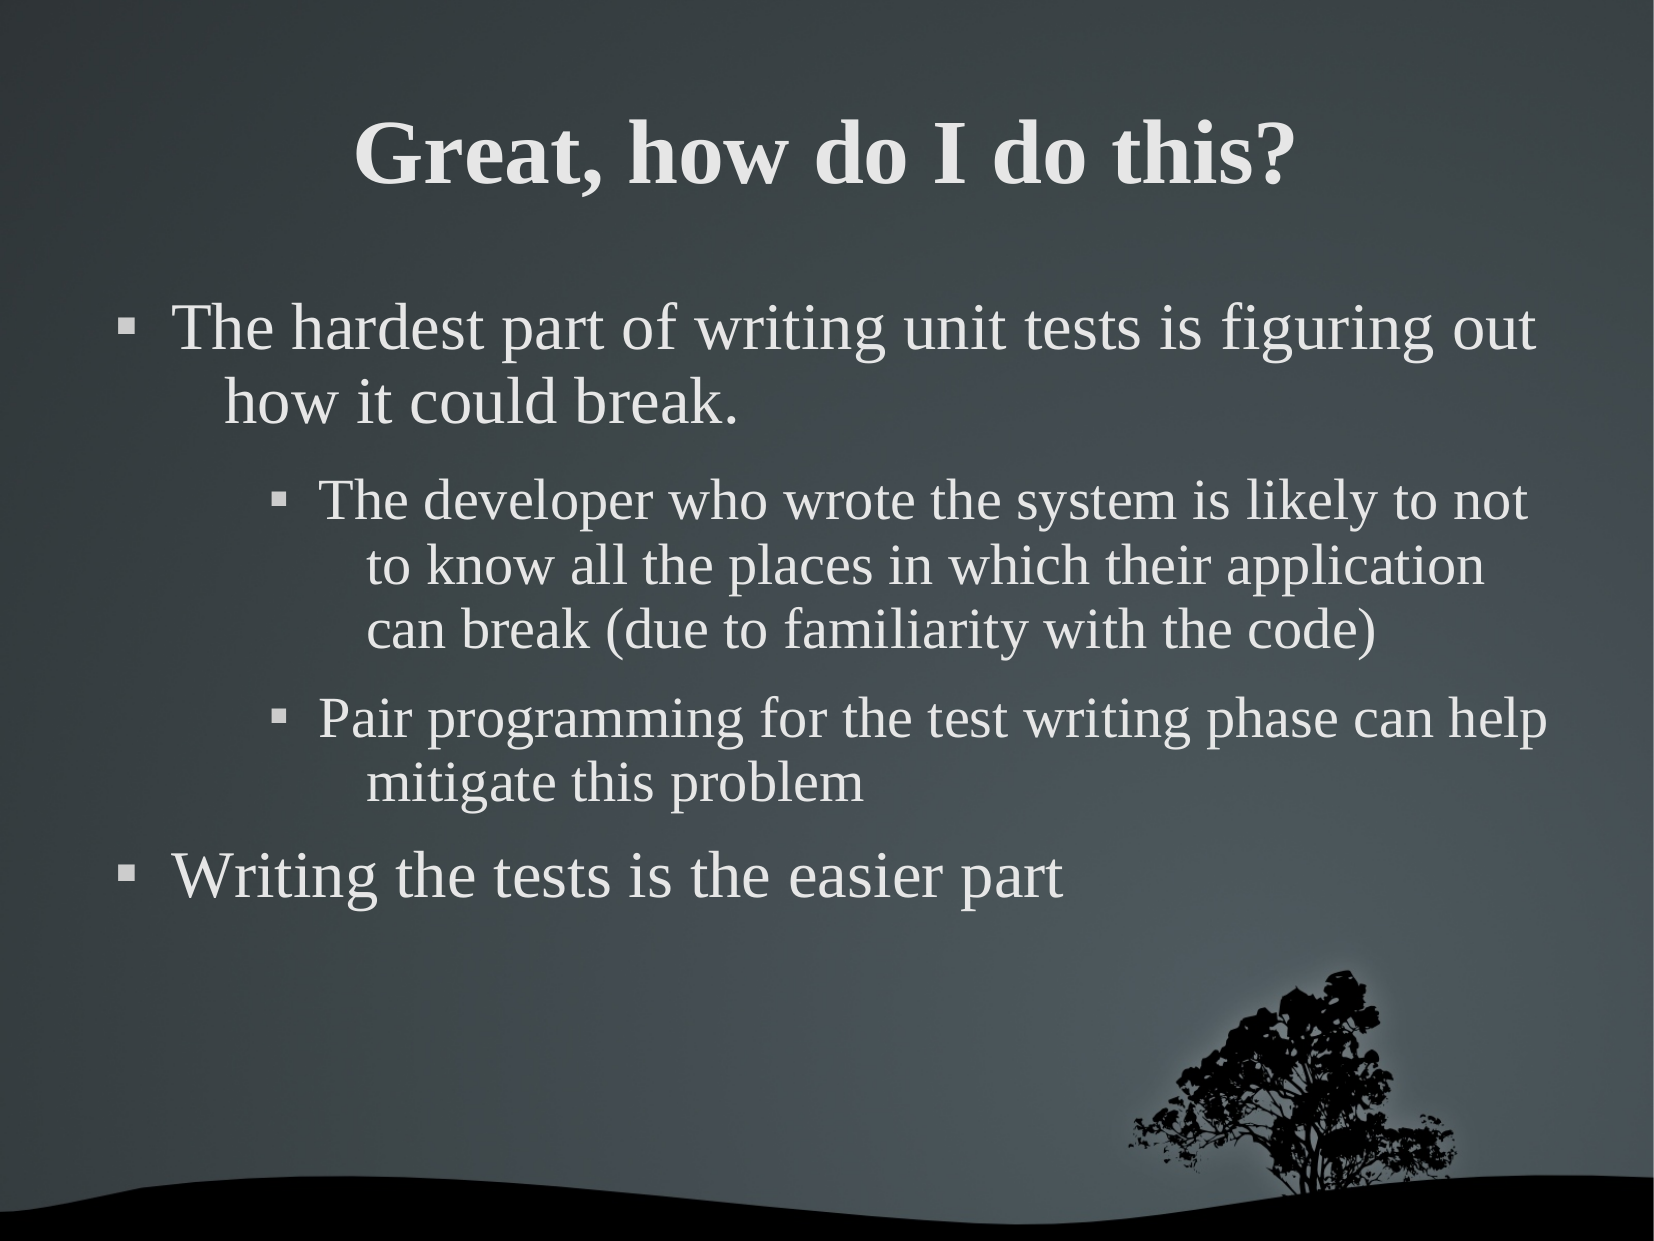

# Great, how do I do this?
The hardest part of writing unit tests is figuring out how it could break.
The developer who wrote the system is likely to not to know all the places in which their application can break (due to familiarity with the code)
Pair programming for the test writing phase can help mitigate this problem
Writing the tests is the easier part